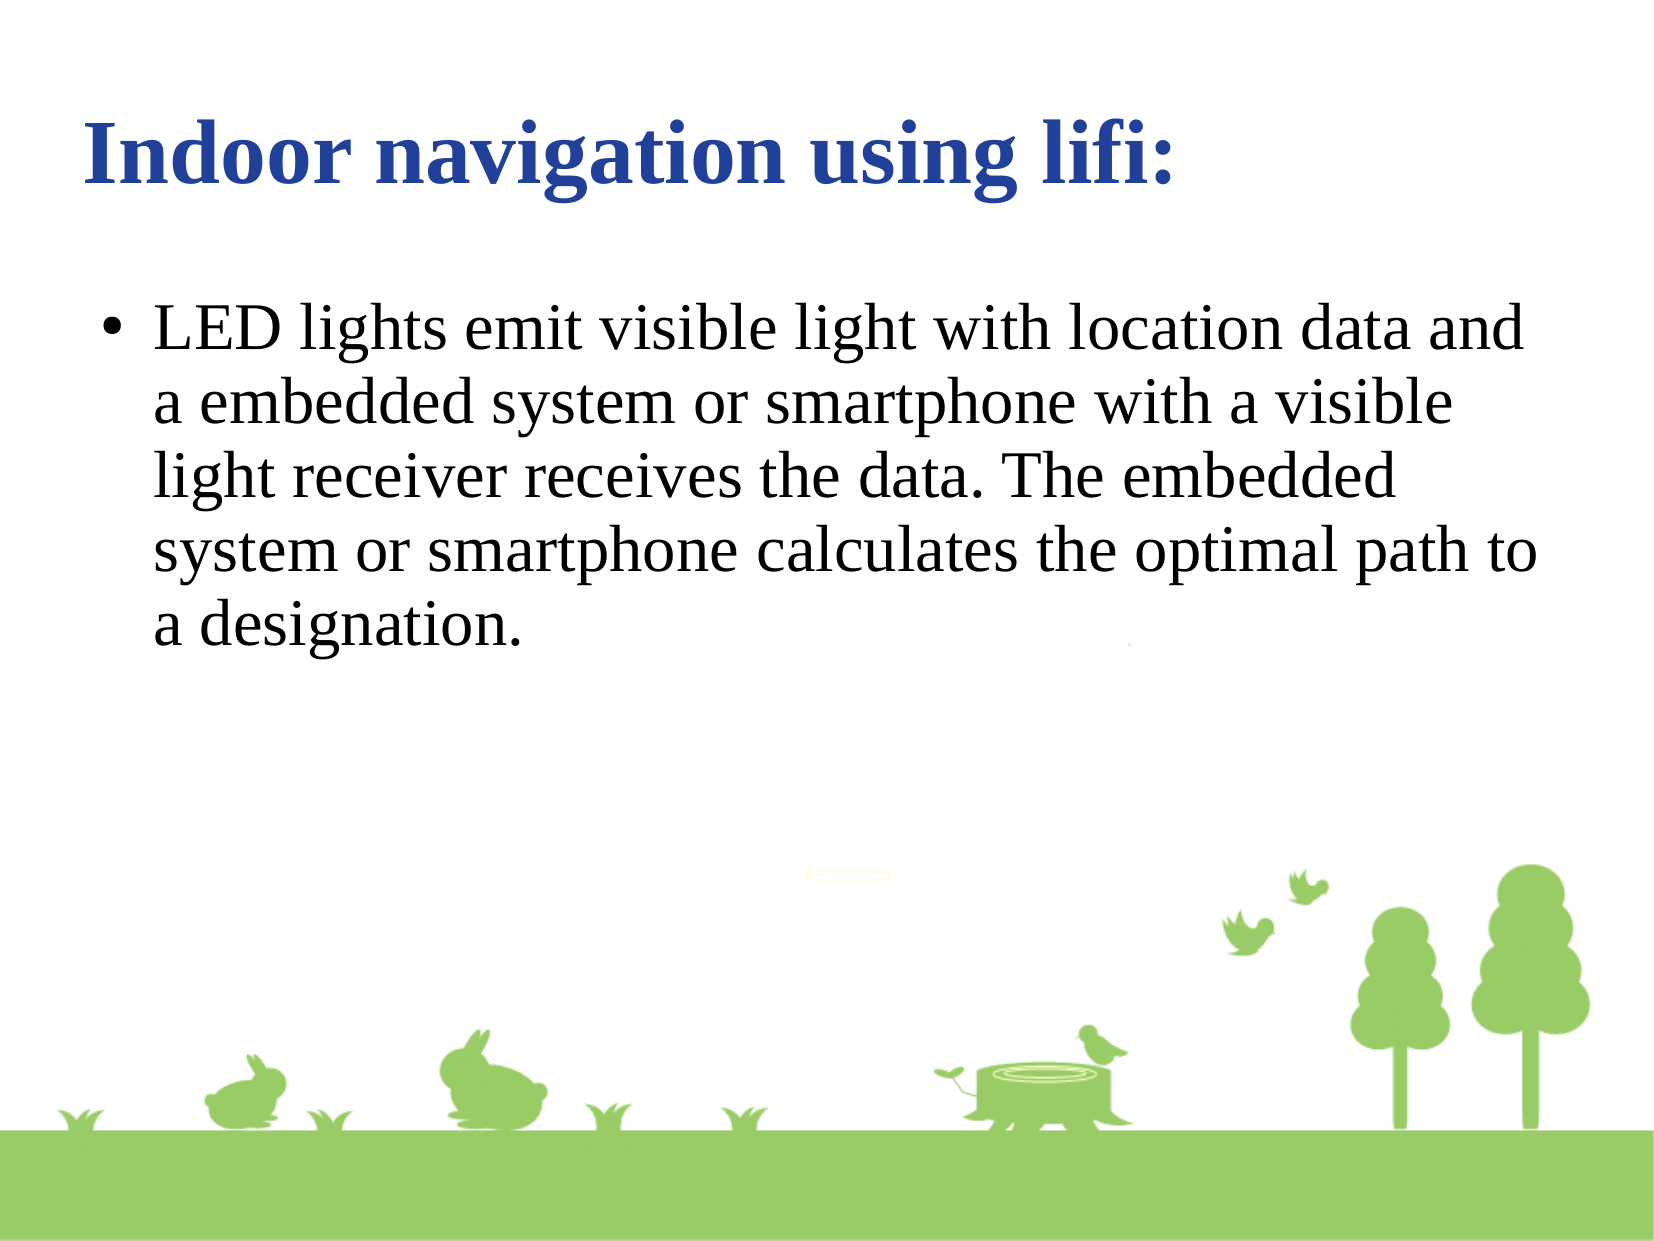

# Indoor navigation using lifi:
LED lights emit visible light with location data and a embedded system or smartphone with a visible light receiver receives the data. The embedded system or smartphone calculates the optimal path to a designation.